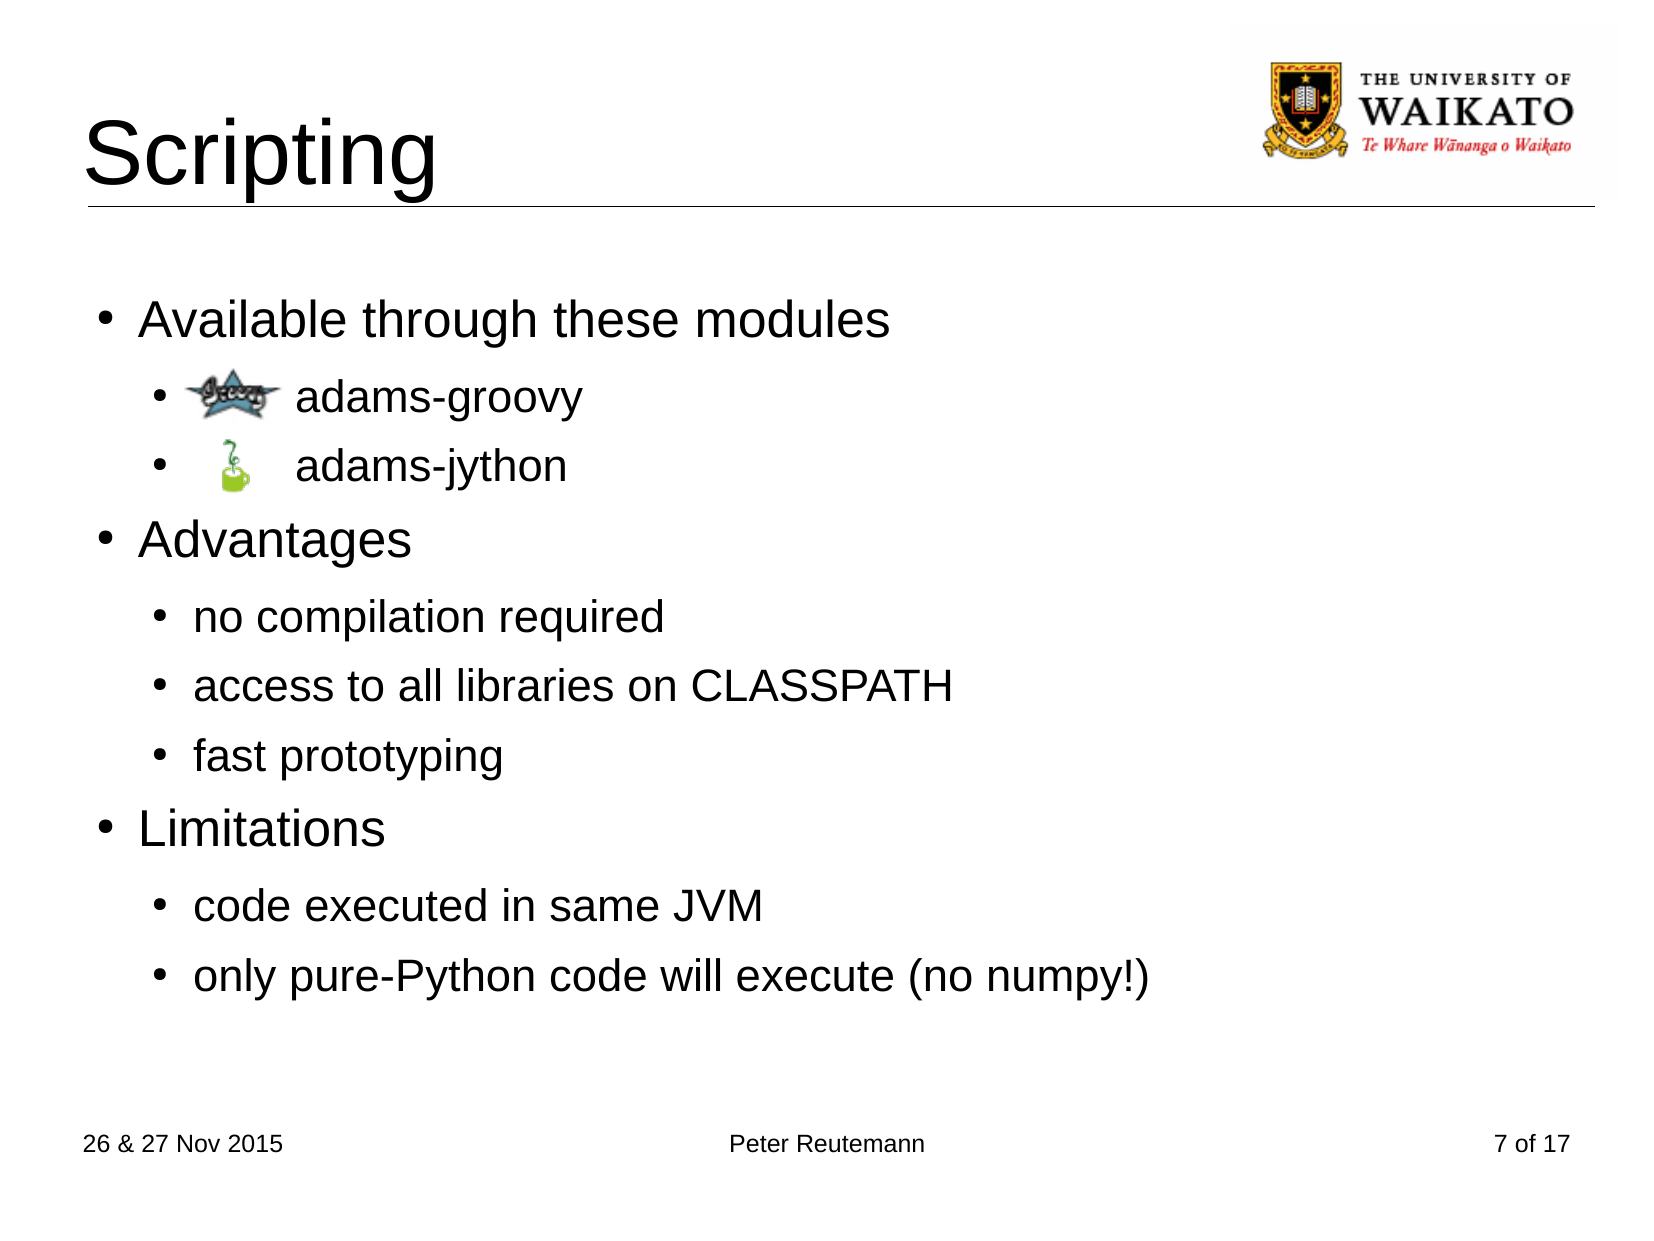

# Scripting
Available through these modules
 adams-groovy
 adams-jython
Advantages
no compilation required
access to all libraries on CLASSPATH
fast prototyping
Limitations
code executed in same JVM
only pure-Python code will execute (no numpy!)
26 & 27 Nov 2015
Peter Reutemann
7